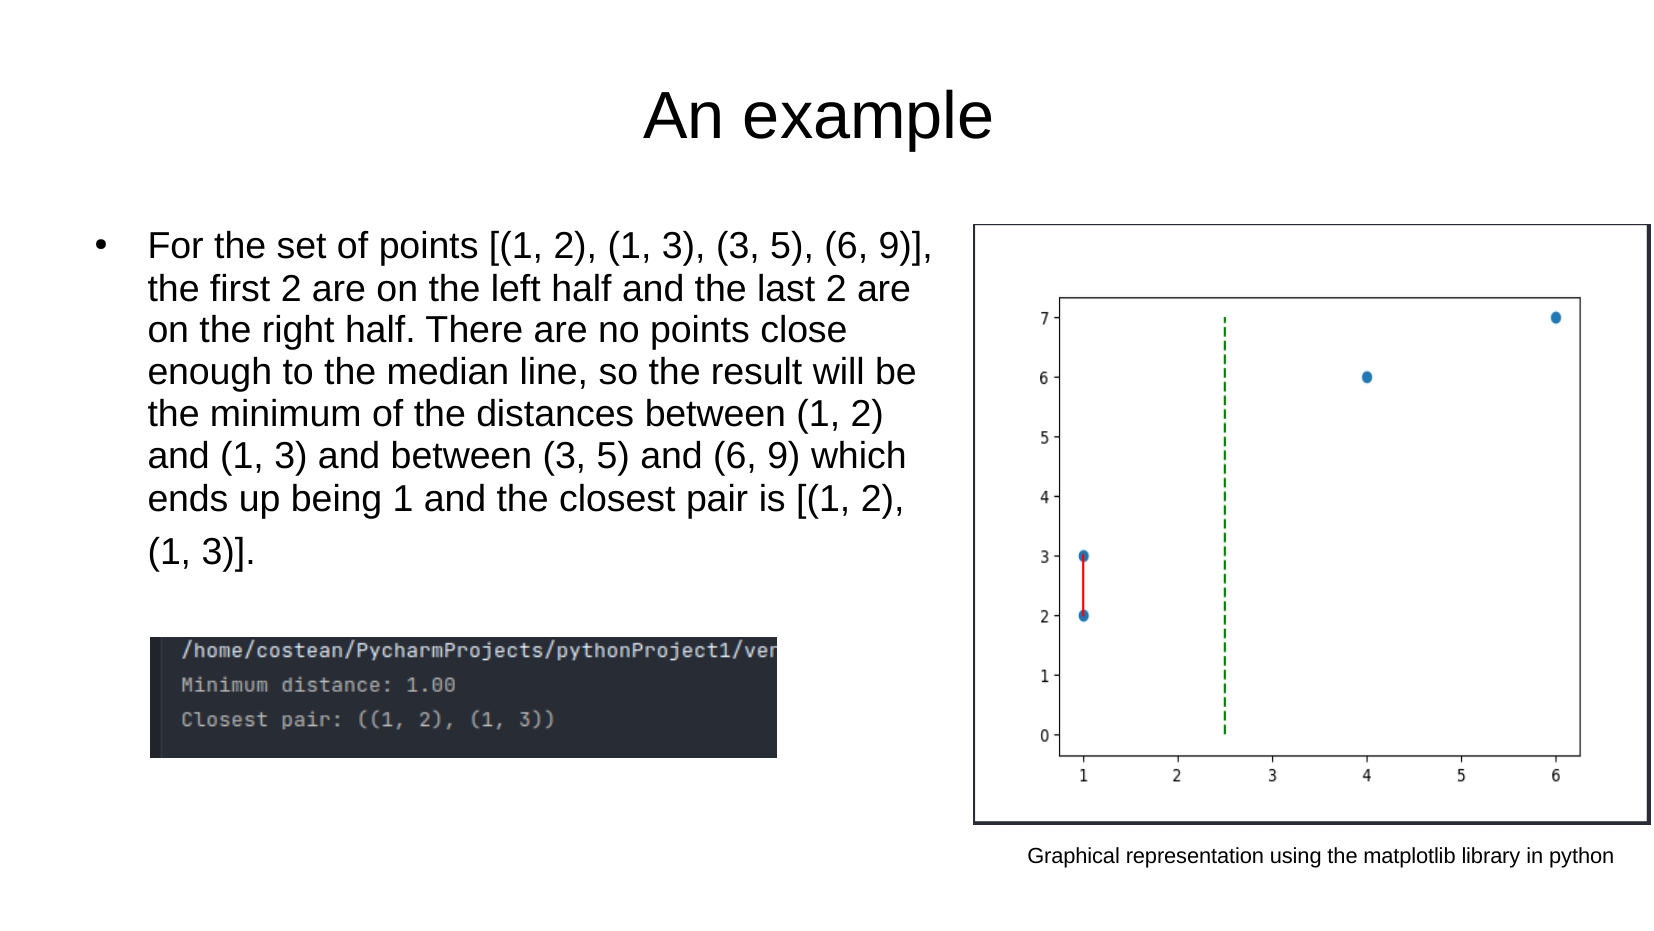

# An example
For the set of points [(1, 2), (1, 3), (3, 5), (6, 9)], the first 2 are on the left half and the last 2 are on the right half. There are no points close enough to the median line, so the result will be the minimum of the distances between (1, 2) and (1, 3) and between (3, 5) and (6, 9) which ends up being 1 and the closest pair is [(1, 2), (1, 3)].
Graphical representation using the matplotlib library in python